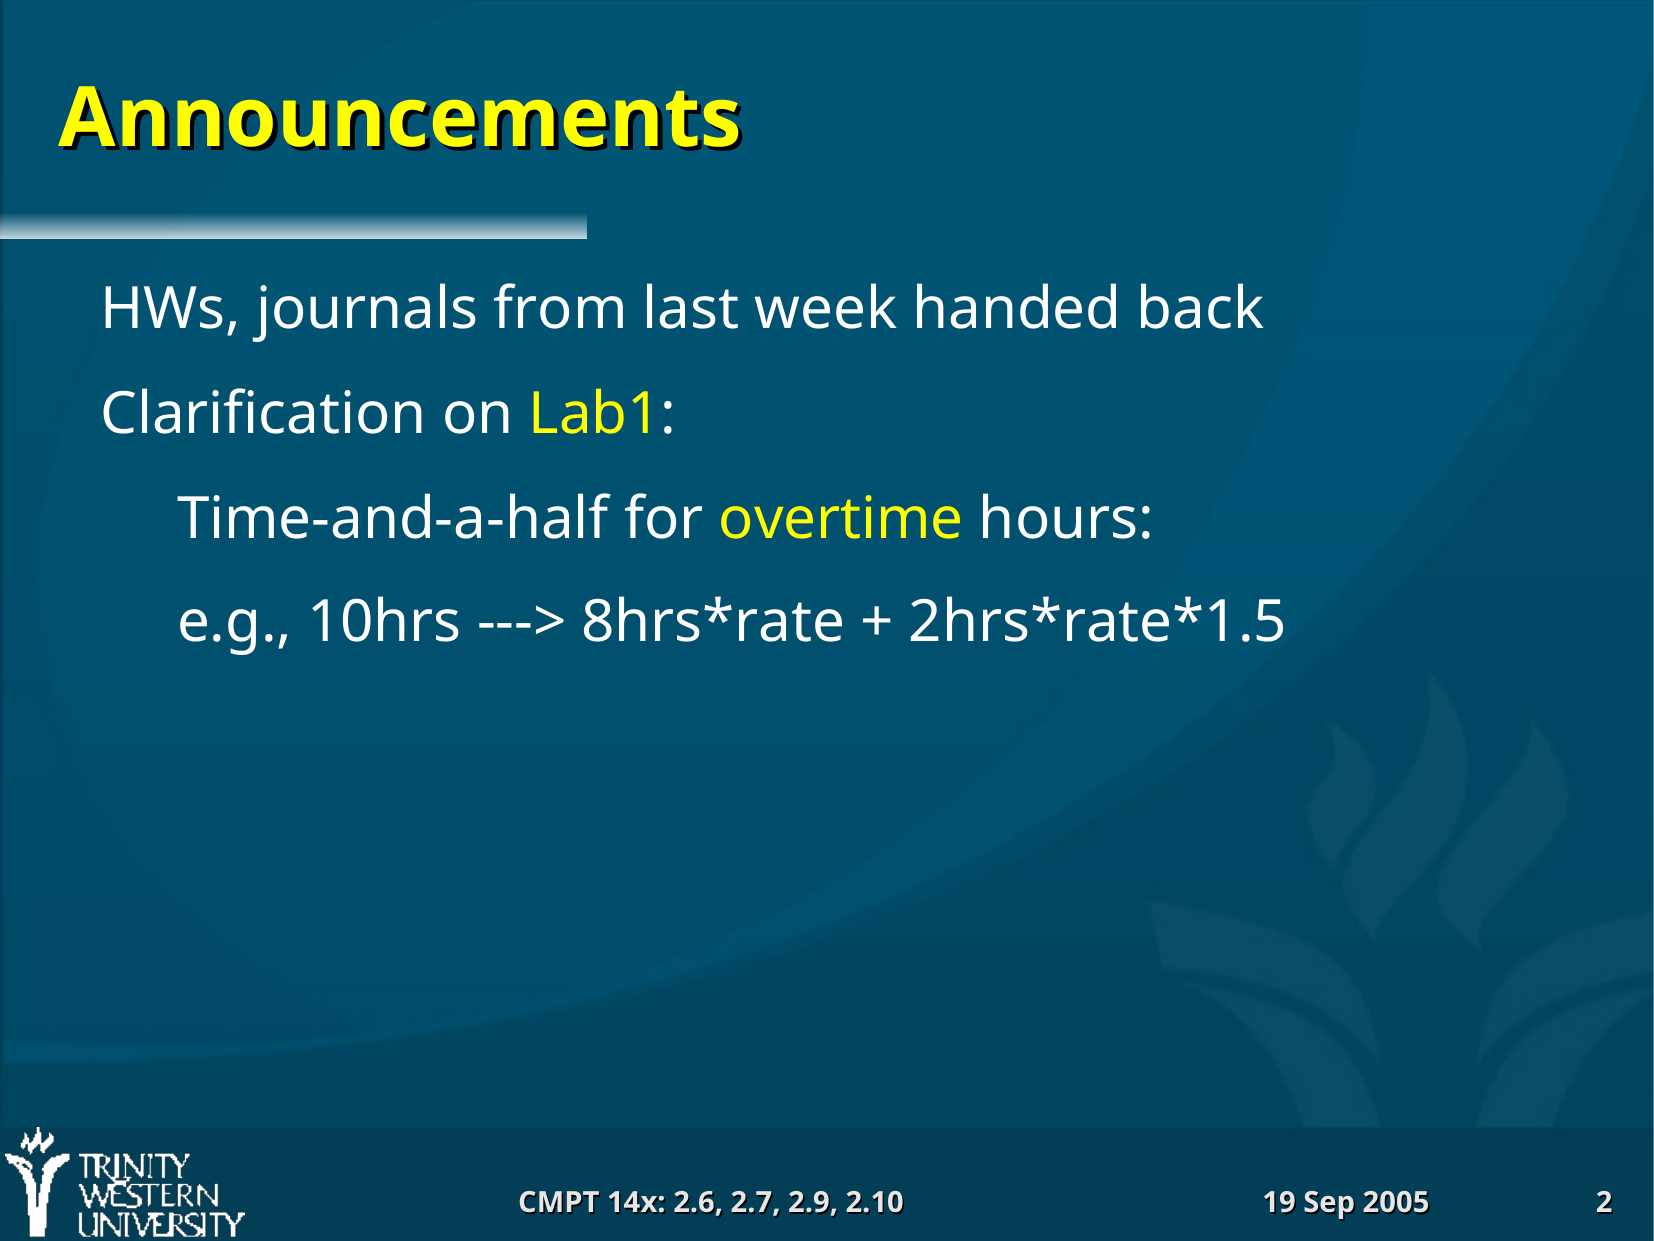

# Announcements
HWs, journals from last week handed back
Clarification on Lab1:
Time-and-a-half for overtime hours:
e.g., 10hrs ---> 8hrs*rate + 2hrs*rate*1.5
CMPT 14x: 2.6, 2.7, 2.9, 2.10
19 Sep 2005
2